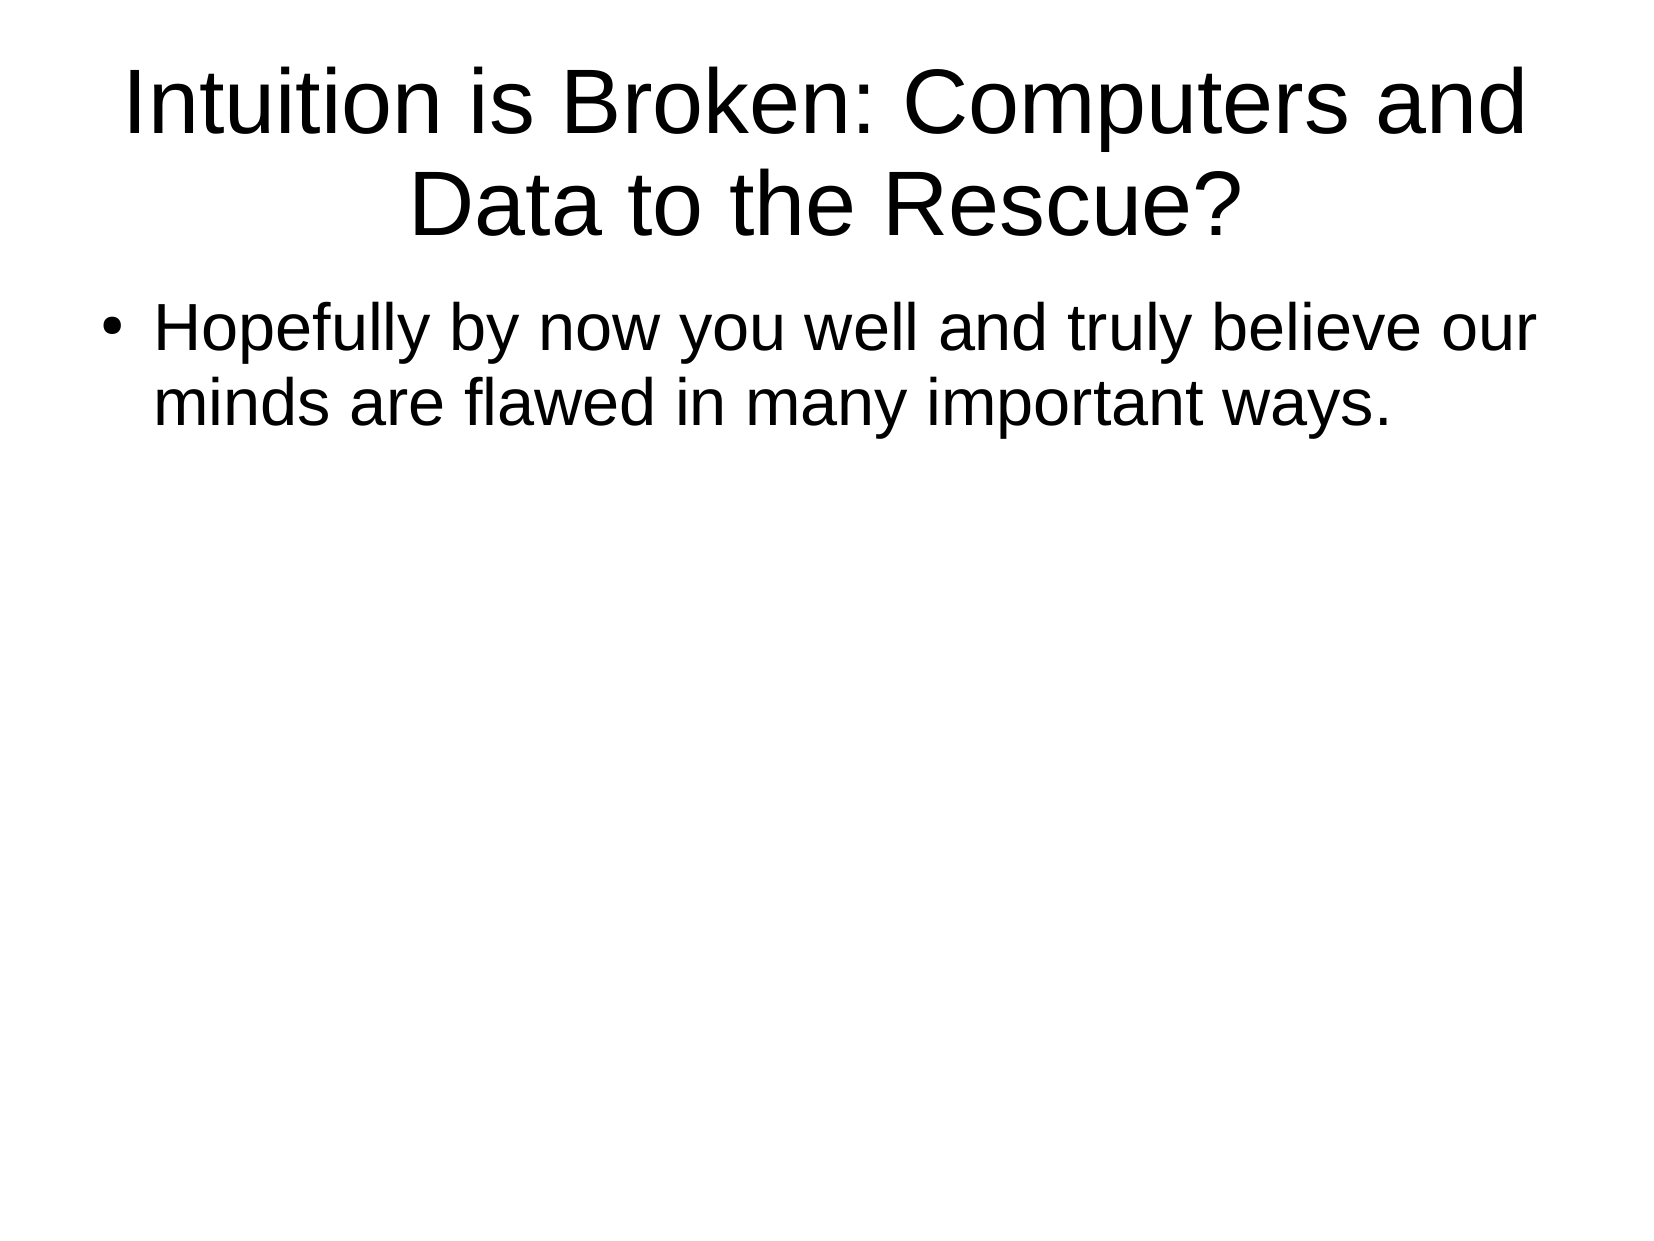

# Intuition is Broken: Computers and Data to the Rescue?
Hopefully by now you well and truly believe our minds are flawed in many important ways.